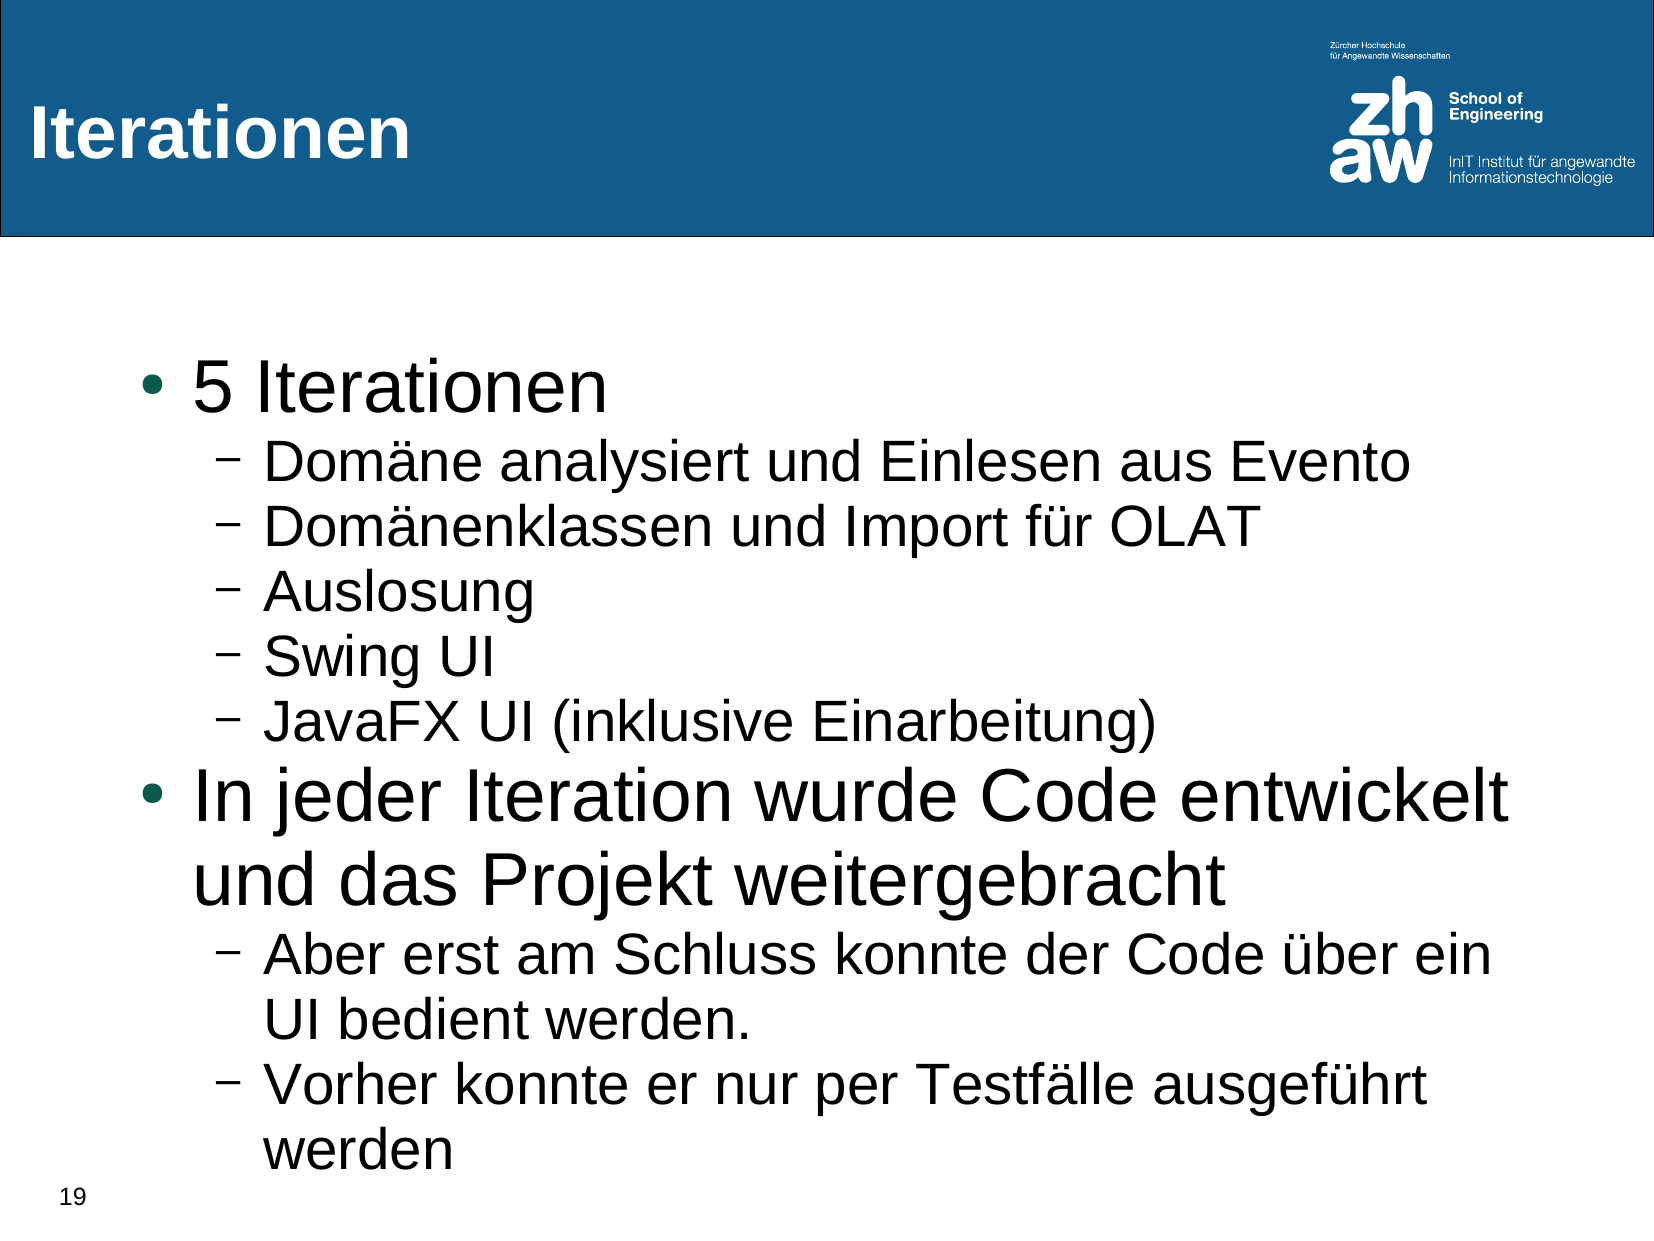

# Iterationen
5 Iterationen
Domäne analysiert und Einlesen aus Evento
Domänenklassen und Import für OLAT
Auslosung
Swing UI
JavaFX UI (inklusive Einarbeitung)
In jeder Iteration wurde Code entwickelt und das Projekt weitergebracht
Aber erst am Schluss konnte der Code über ein UI bedient werden.
Vorher konnte er nur per Testfälle ausgeführt werden